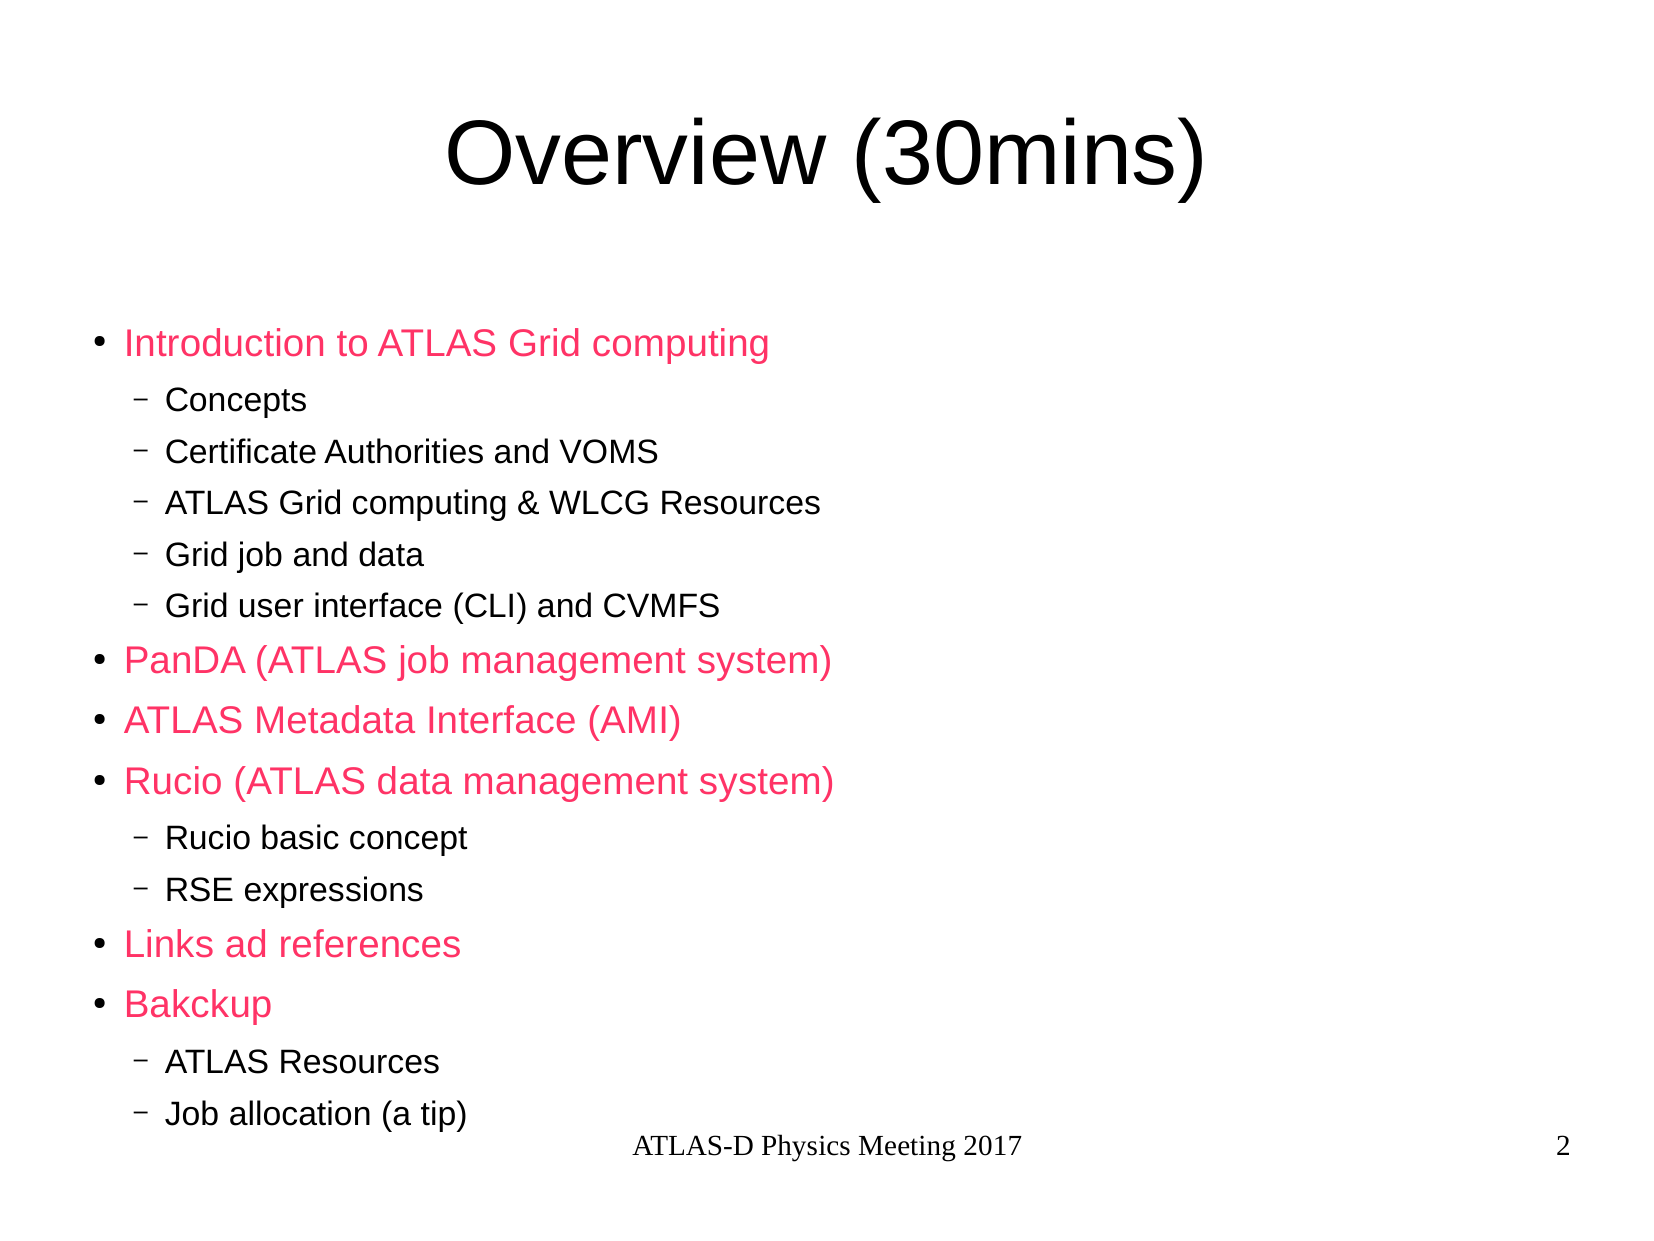

# Overview (30mins)
Introduction to ATLAS Grid computing
Concepts
Certificate Authorities and VOMS
ATLAS Grid computing & WLCG Resources
Grid job and data
Grid user interface (CLI) and CVMFS
PanDA (ATLAS job management system)
ATLAS Metadata Interface (AMI)
Rucio (ATLAS data management system)
Rucio basic concept
RSE expressions
Links ad references
Bakckup
ATLAS Resources
Job allocation (a tip)
ATLAS-D Physics Meeting 2017
2